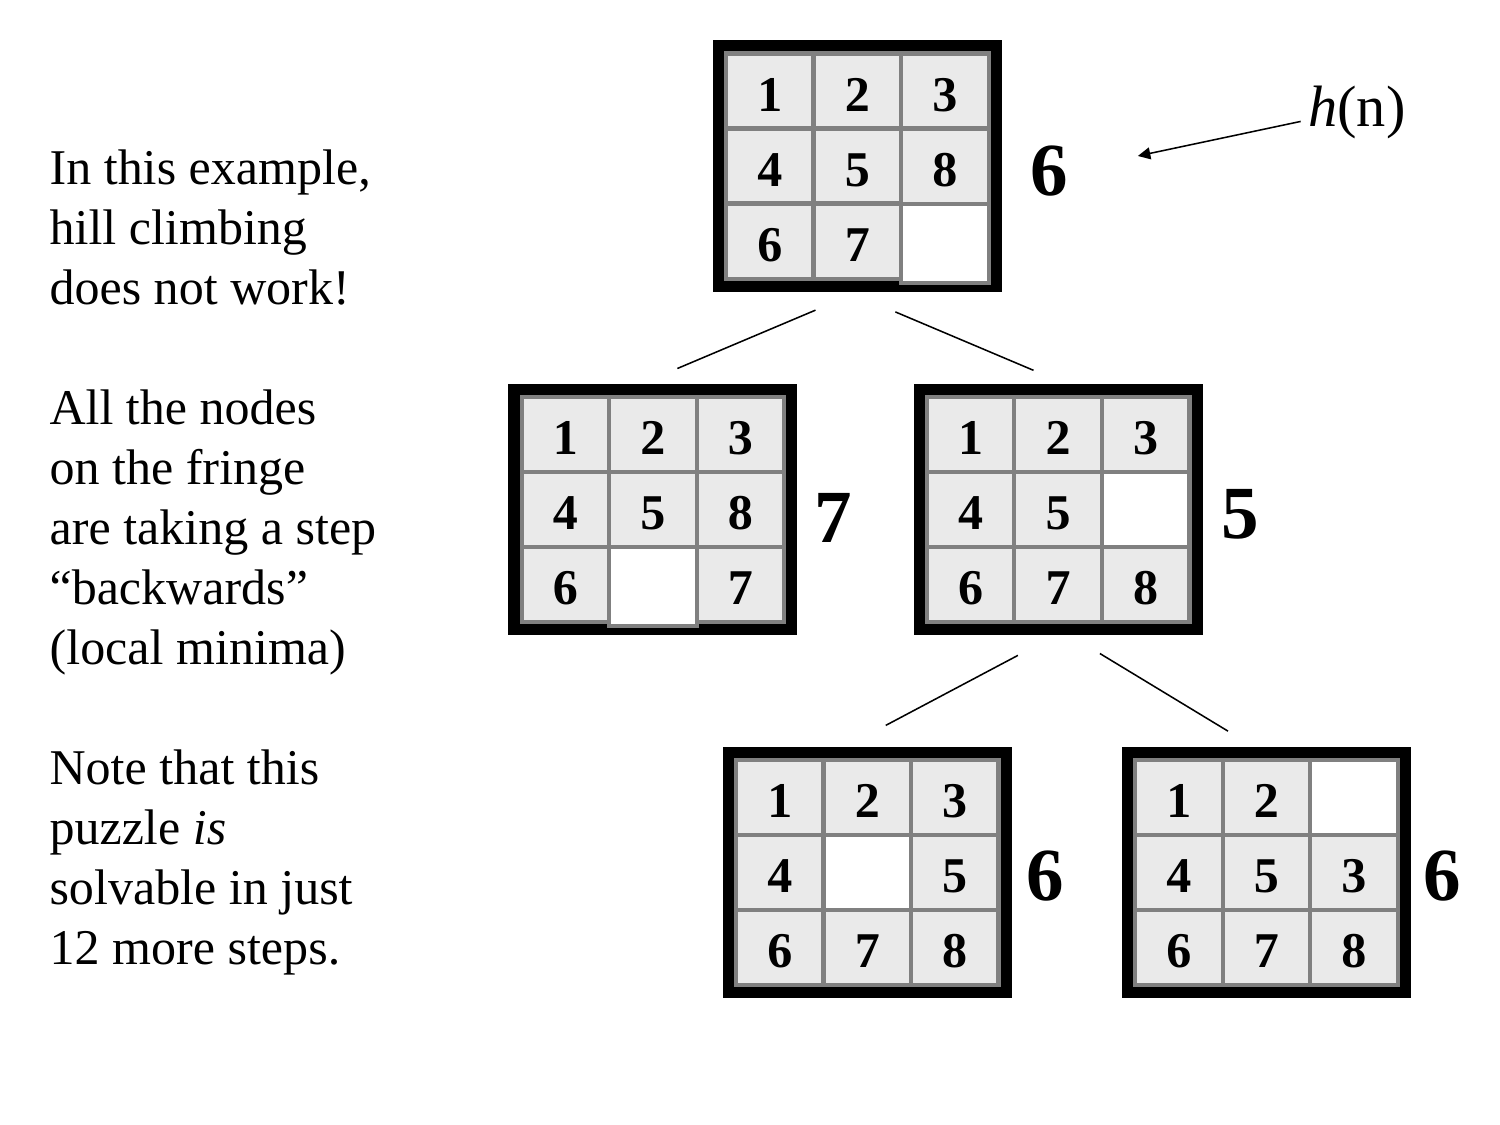

1
2
3
4
5
8
6
7
1
2
3
4
5
8
6
7
1
2
3
4
5
6
7
8
1
2
3
4
5
6
7
8
1
2
4
5
3
6
7
8
6
5
7
6
6
h(n)
In this example, hill climbing does not work!
All the nodes on the fringe are taking a step “backwards”
(local minima)
Note that this puzzle is solvable in just 12 more steps.